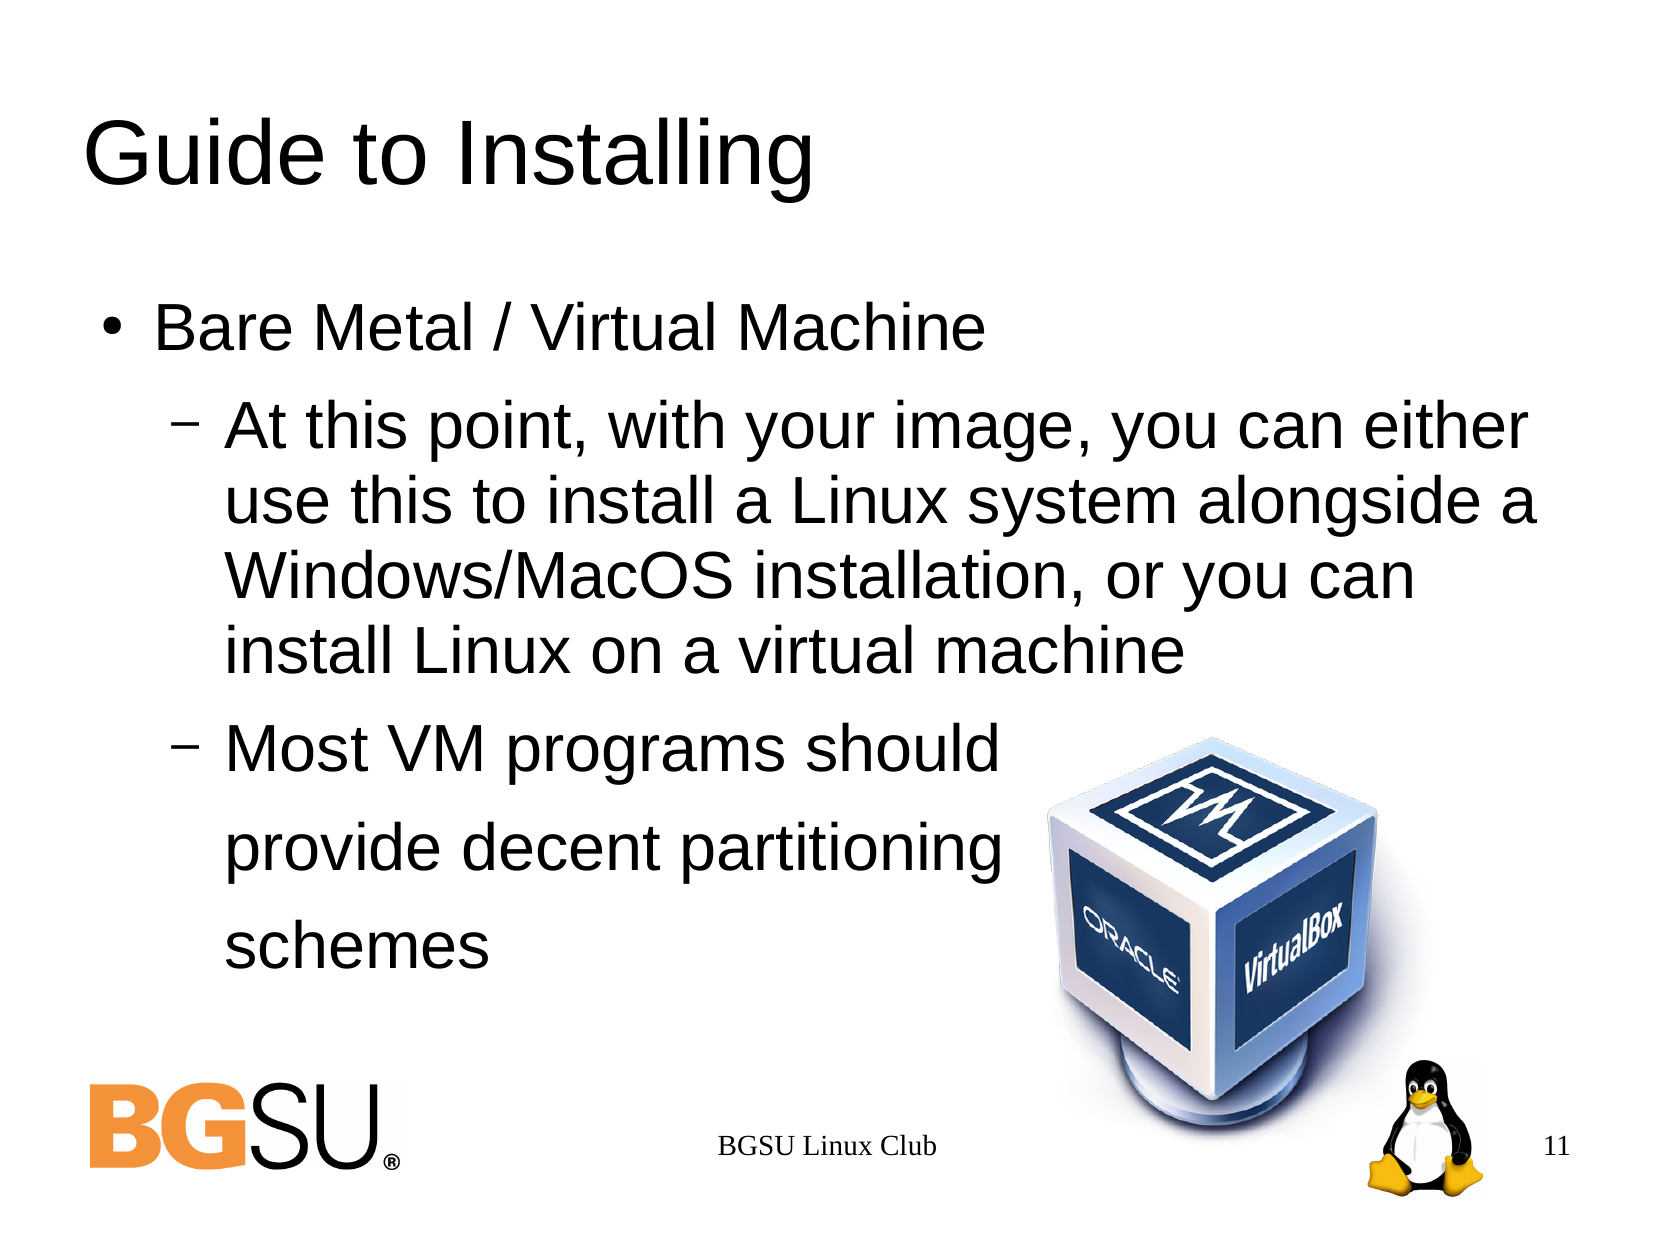

# Guide to Installing
Bare Metal / Virtual Machine
At this point, with your image, you can either use this to install a Linux system alongside a Windows/MacOS installation, or you can install Linux on a virtual machine
Most VM programs should
provide decent partitioning
schemes
BGSU Linux Club
11